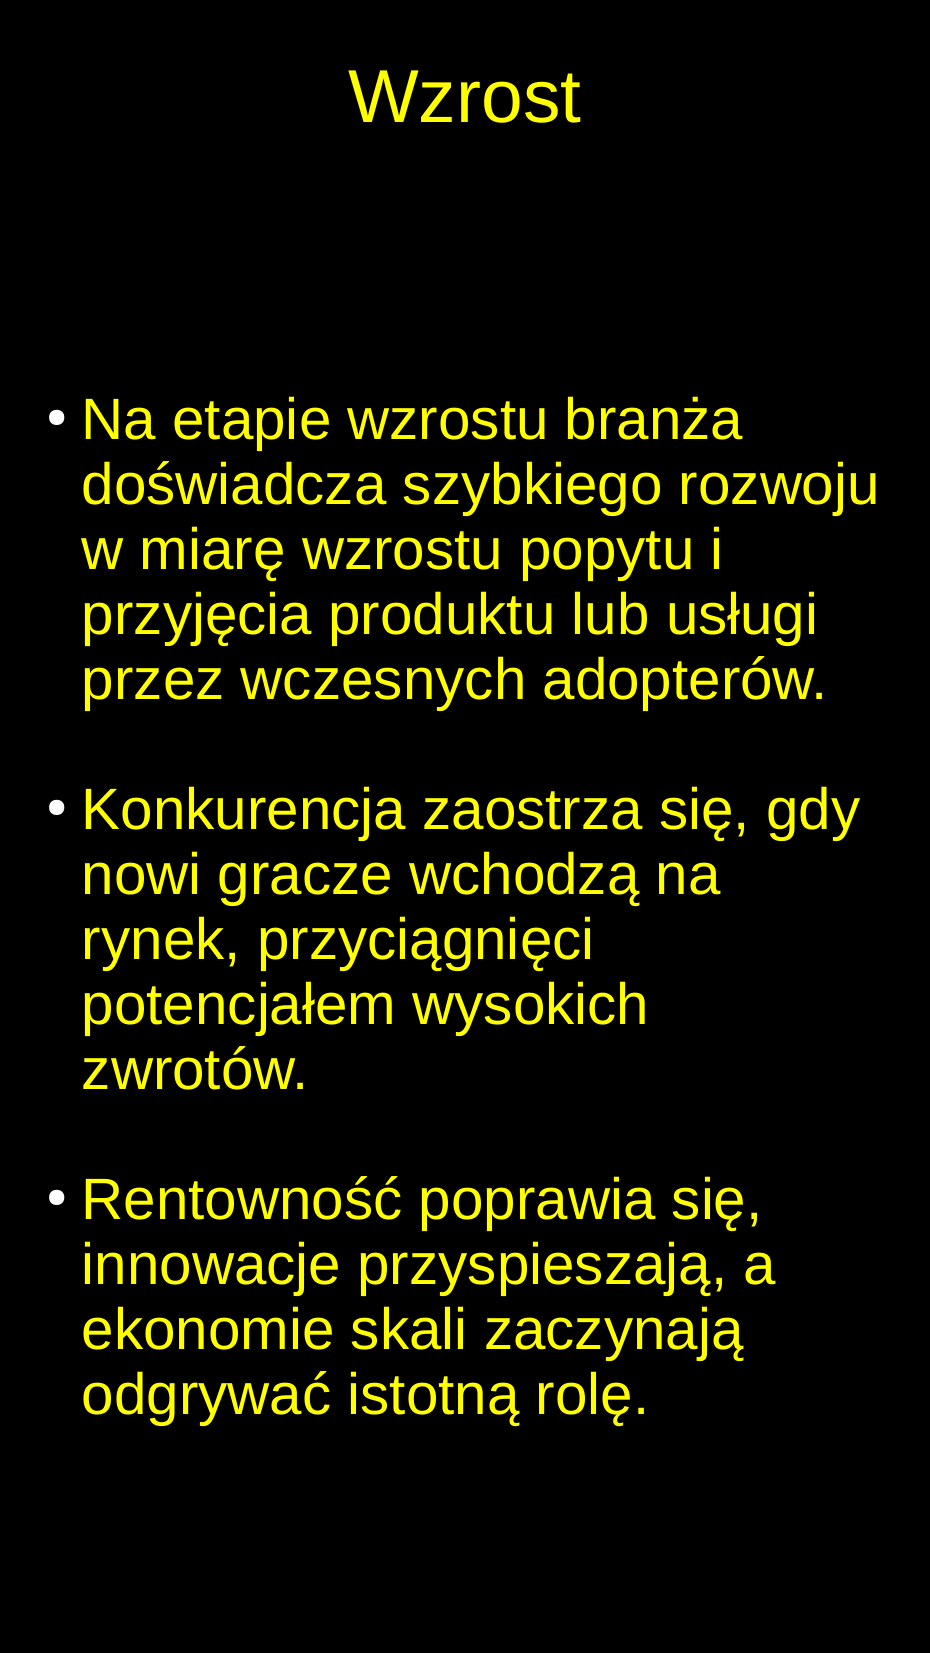

# Wzrost
Na etapie wzrostu branża doświadcza szybkiego rozwoju w miarę wzrostu popytu i przyjęcia produktu lub usługi przez wczesnych adopterów.
Konkurencja zaostrza się, gdy nowi gracze wchodzą na rynek, przyciągnięci potencjałem wysokich zwrotów.
Rentowność poprawia się, innowacje przyspieszają, a ekonomie skali zaczynają odgrywać istotną rolę.